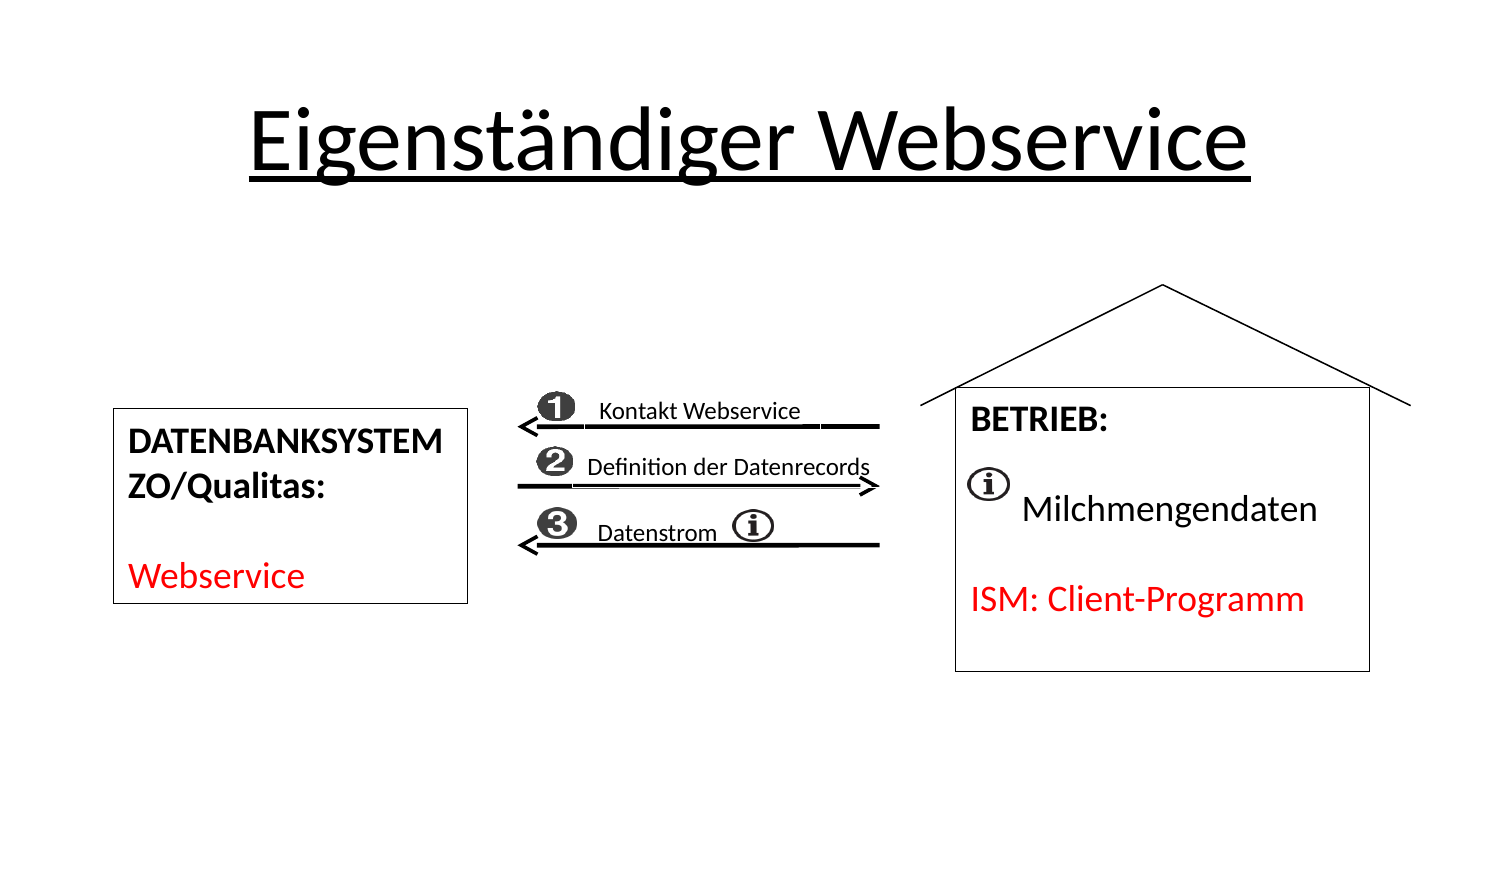

# Eigenständiger Webservice
BETRIEB:
 Milchmengendaten
ISM: Client-Programm
Kontakt Webservice
DATENBANKSYSTEM ZO/Qualitas:
Webservice
Definition der Datenrecords
Datenstrom